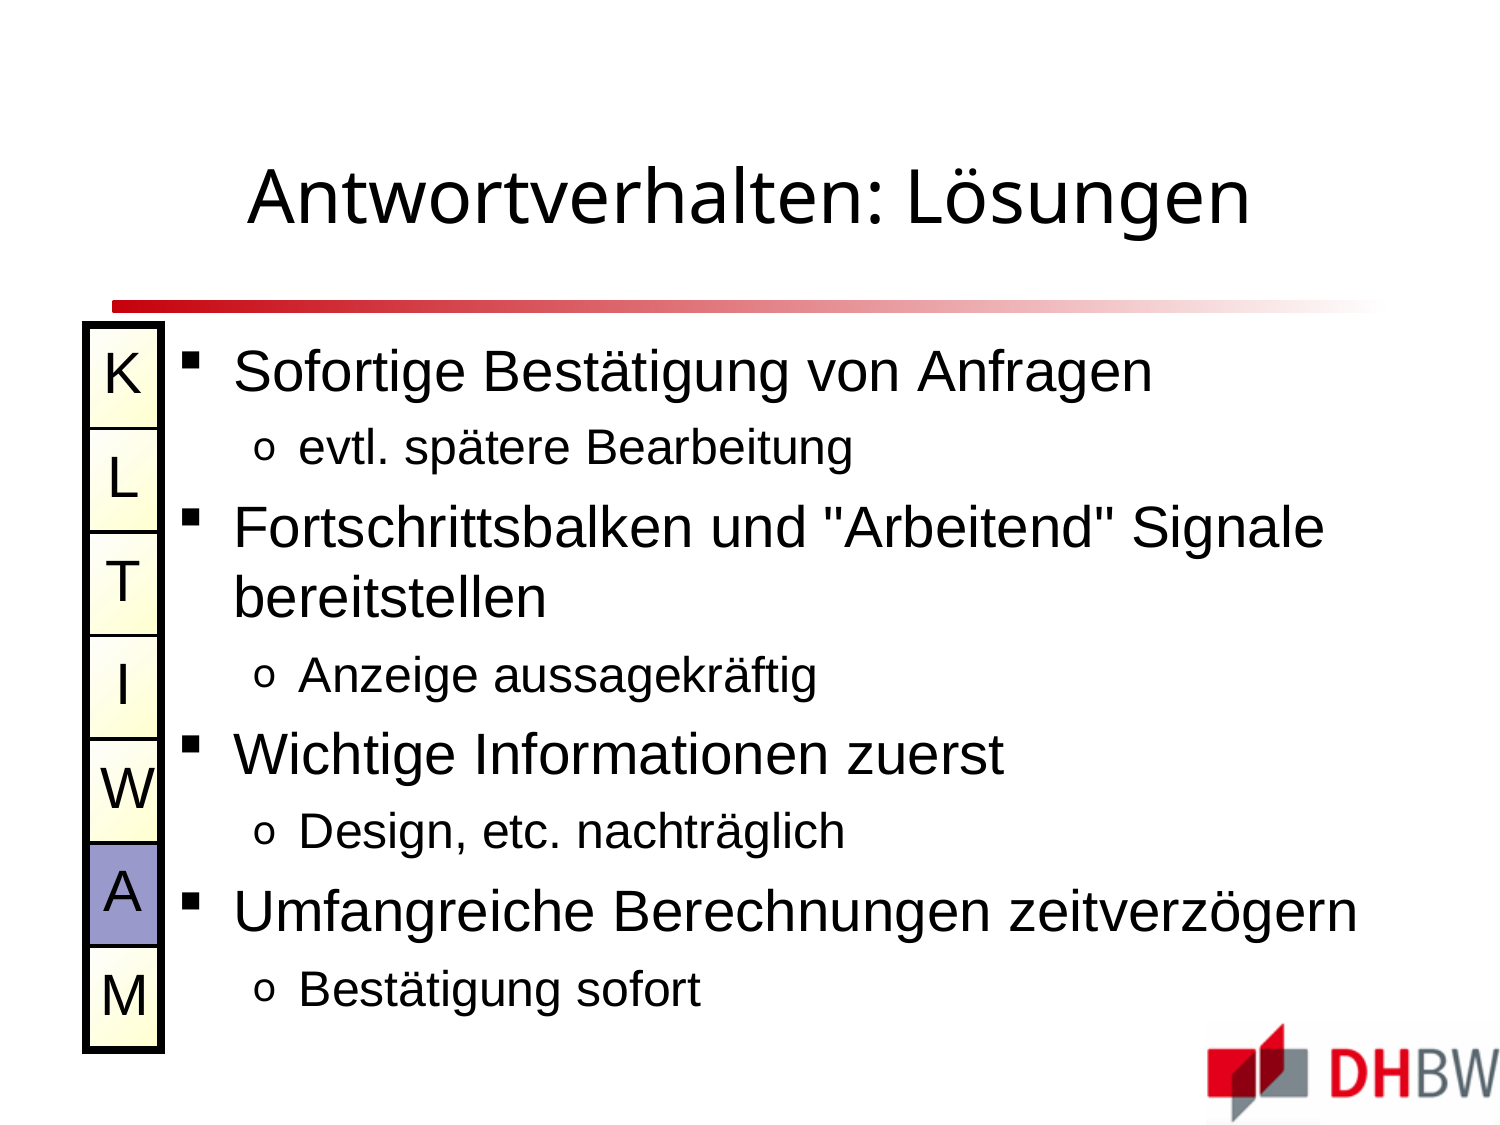

# Antwortverhalten: Lösungen
| K |
| --- |
| L |
| T |
| I |
| W |
| A |
| M |
Sofortige Bestätigung von Anfragen
evtl. spätere Bearbeitung
Fortschrittsbalken und "Arbeitend" Signale bereitstellen
Anzeige aussagekräftig
Wichtige Informationen zuerst
Design, etc. nachträglich
Umfangreiche Berechnungen zeitverzögern
Bestätigung sofort